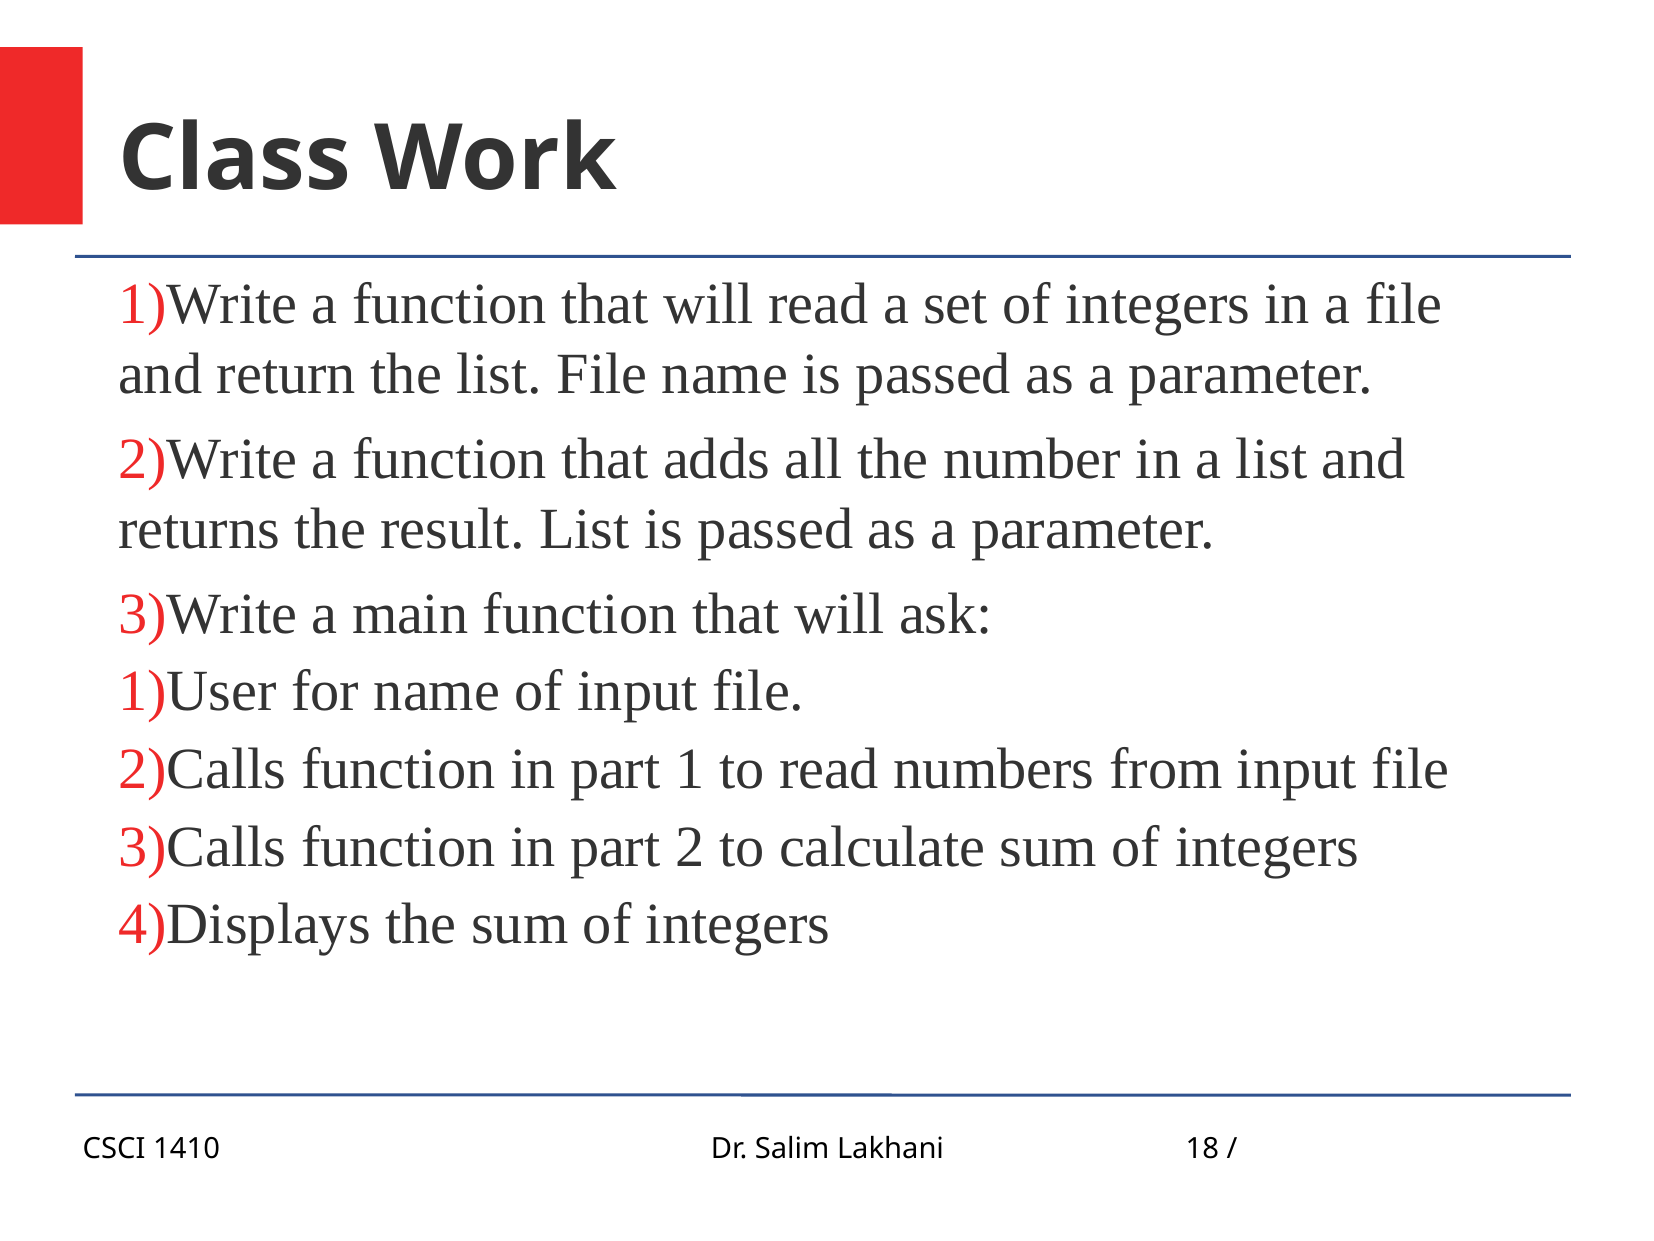

# Class Work
Write a function that will read a set of integers in a file and return the list. File name is passed as a parameter.
Write a function that adds all the number in a list and returns the result. List is passed as a parameter.
Write a main function that will ask:
User for name of input file.
Calls function in part 1 to read numbers from input file
Calls function in part 2 to calculate sum of integers
Displays the sum of integers
CSCI 1410
Dr. Salim Lakhani